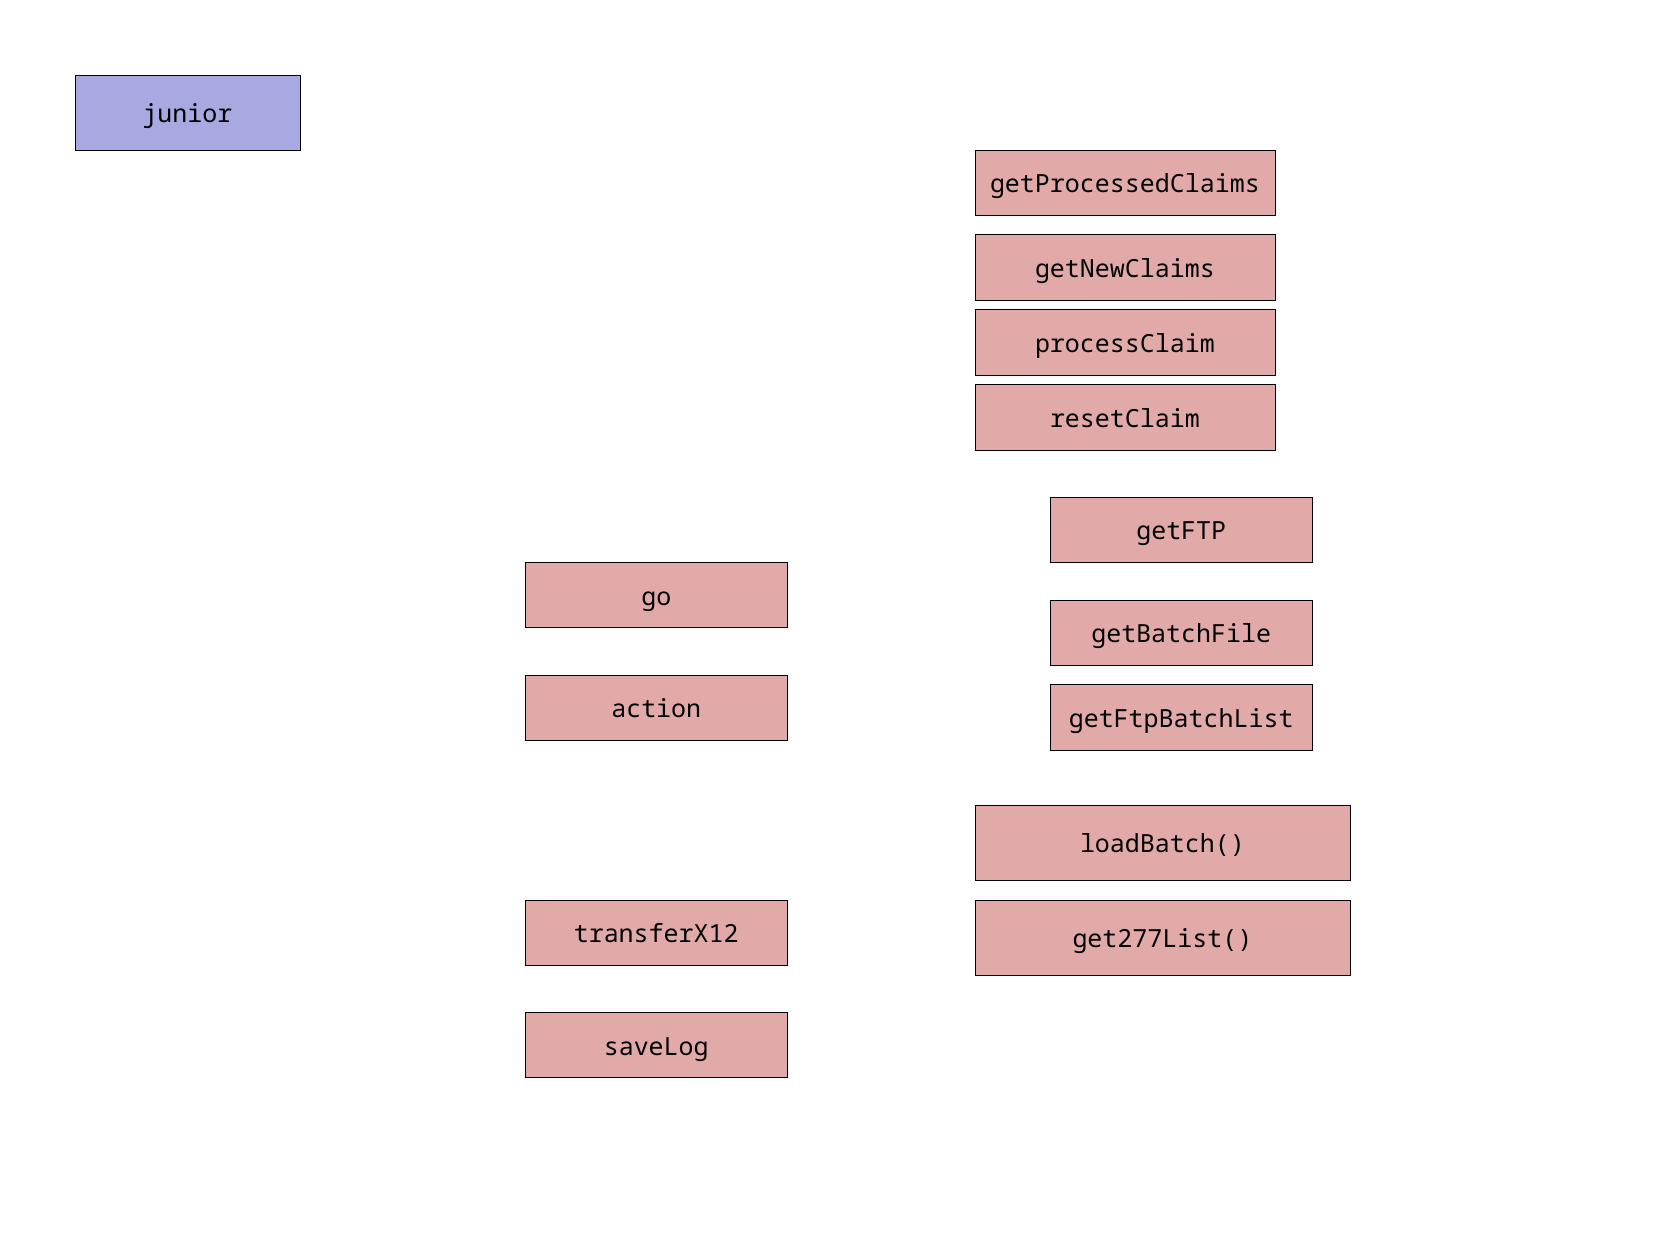

junior
getProcessedClaims
getNewClaims
processClaim
resetClaim
getFTP
go
getBatchFile
action
getFtpBatchList
loadBatch()
transferX12
get277List()
saveLog